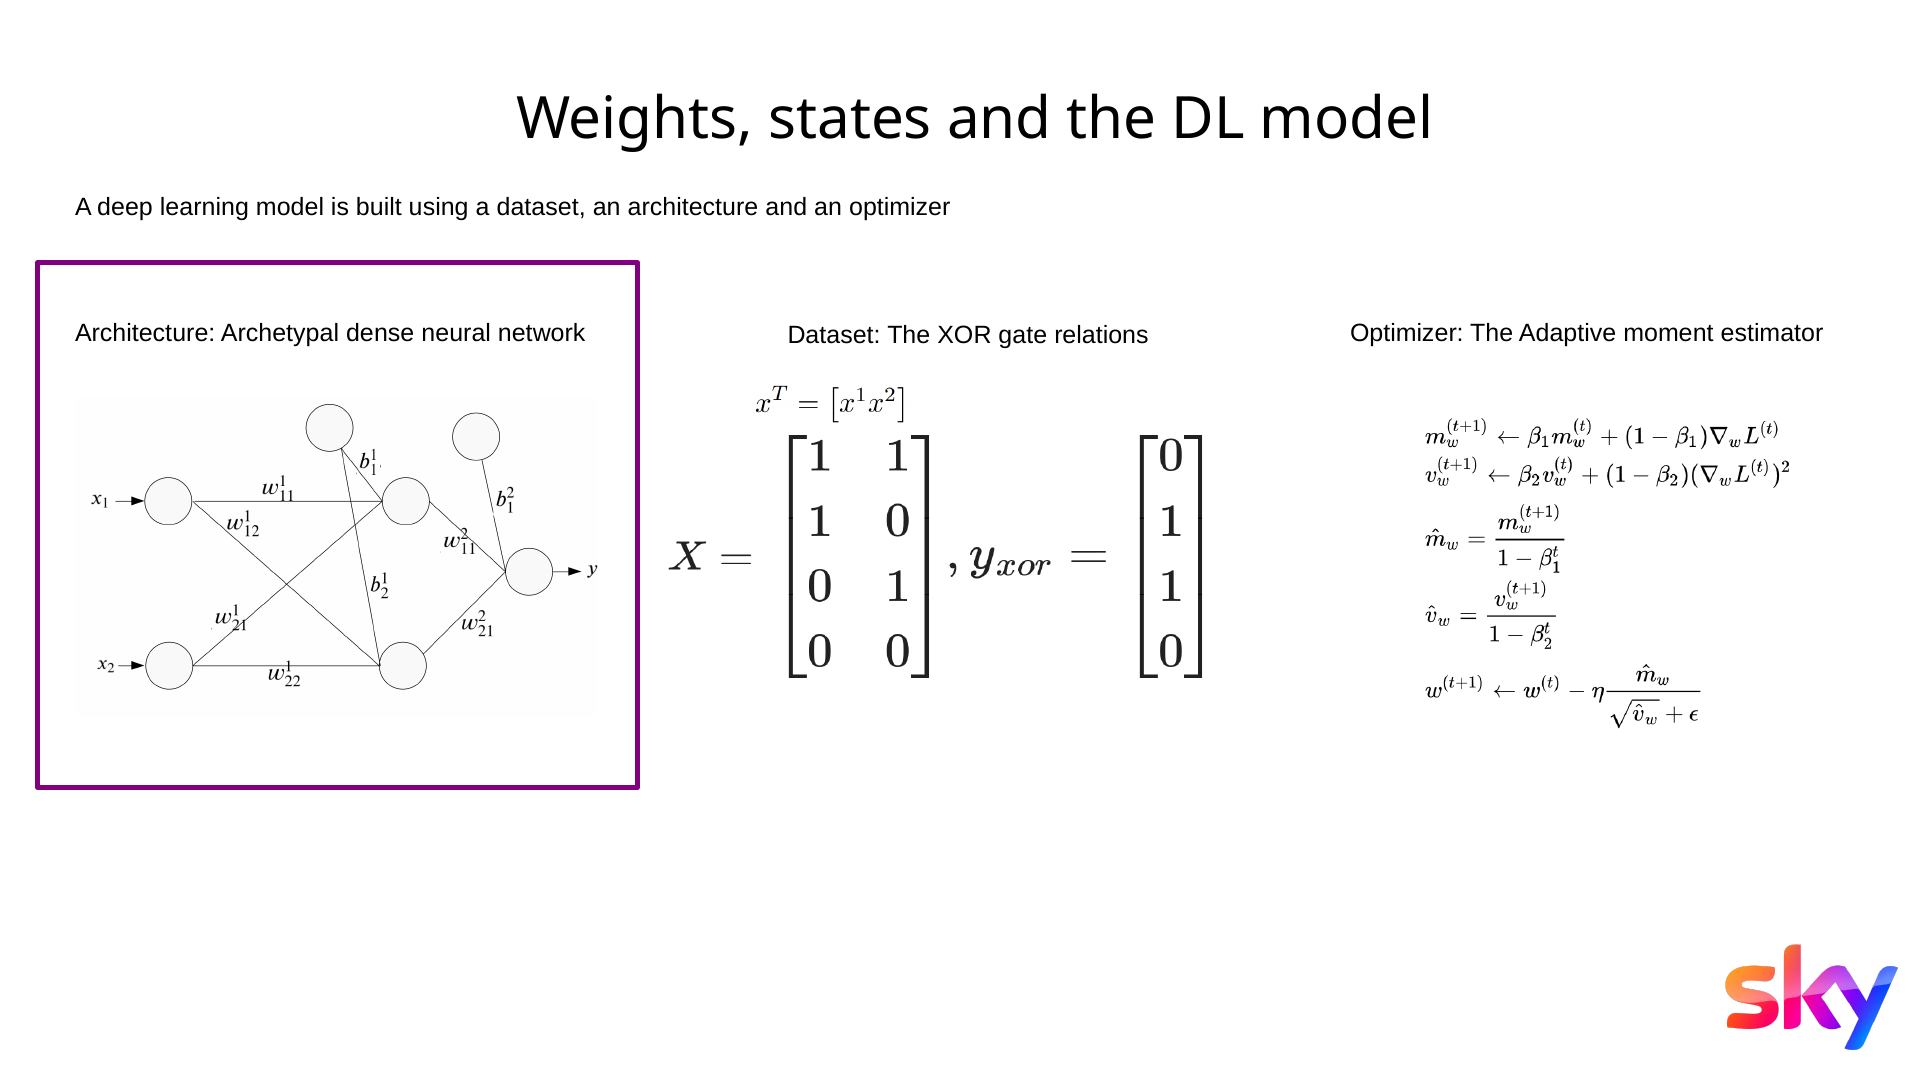

Weights, states and the DL model
# A deep learning model is built using a dataset, an architecture and an optimizer
Architecture: Archetypal dense neural network
Optimizer: The Adaptive moment estimator
Dataset: The XOR gate relations